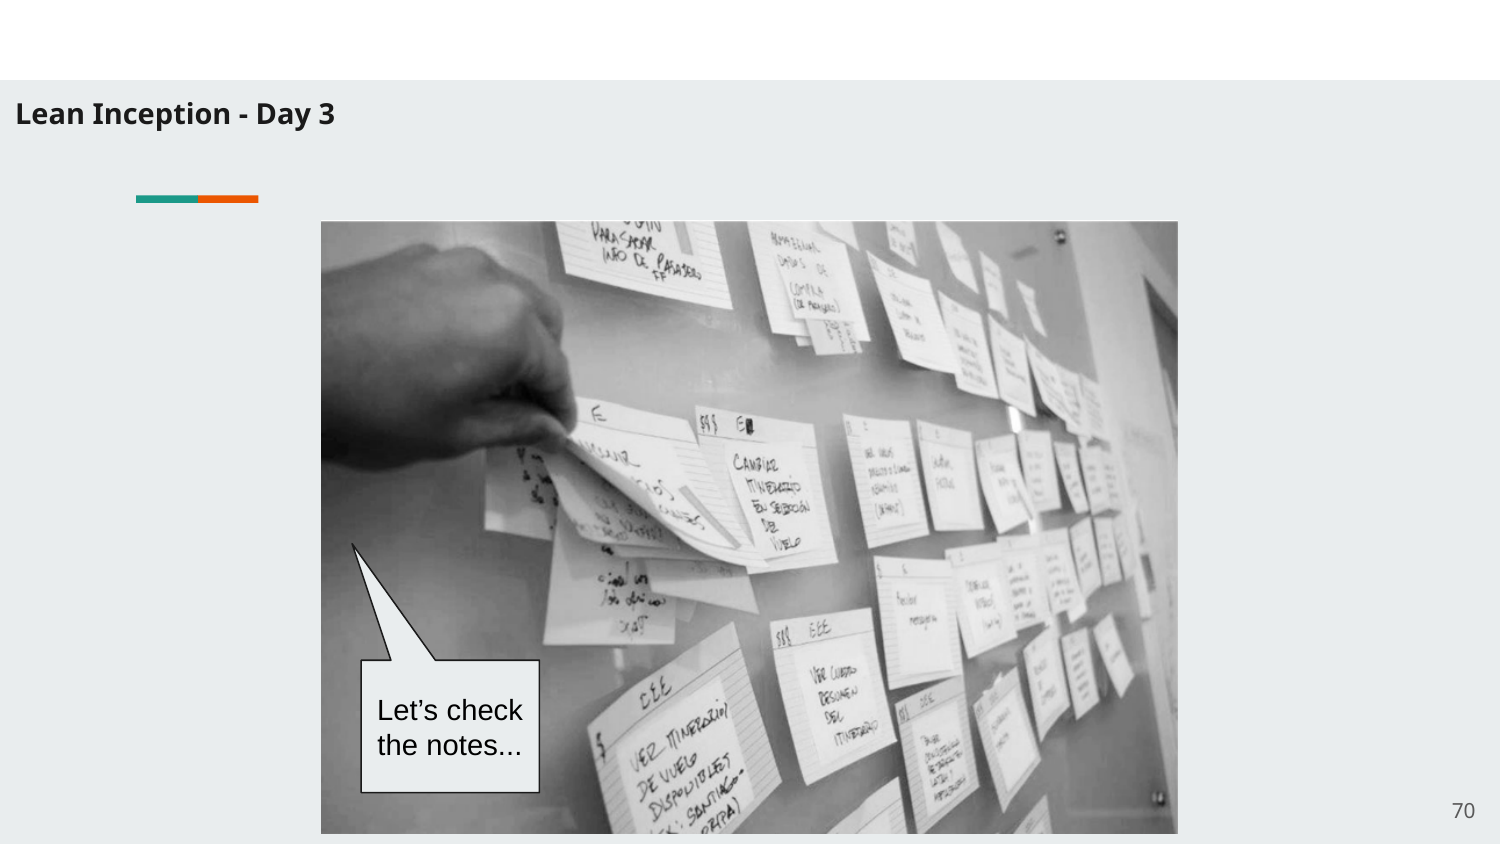

# Lean Inception - Day 3
Let’s check the notes...